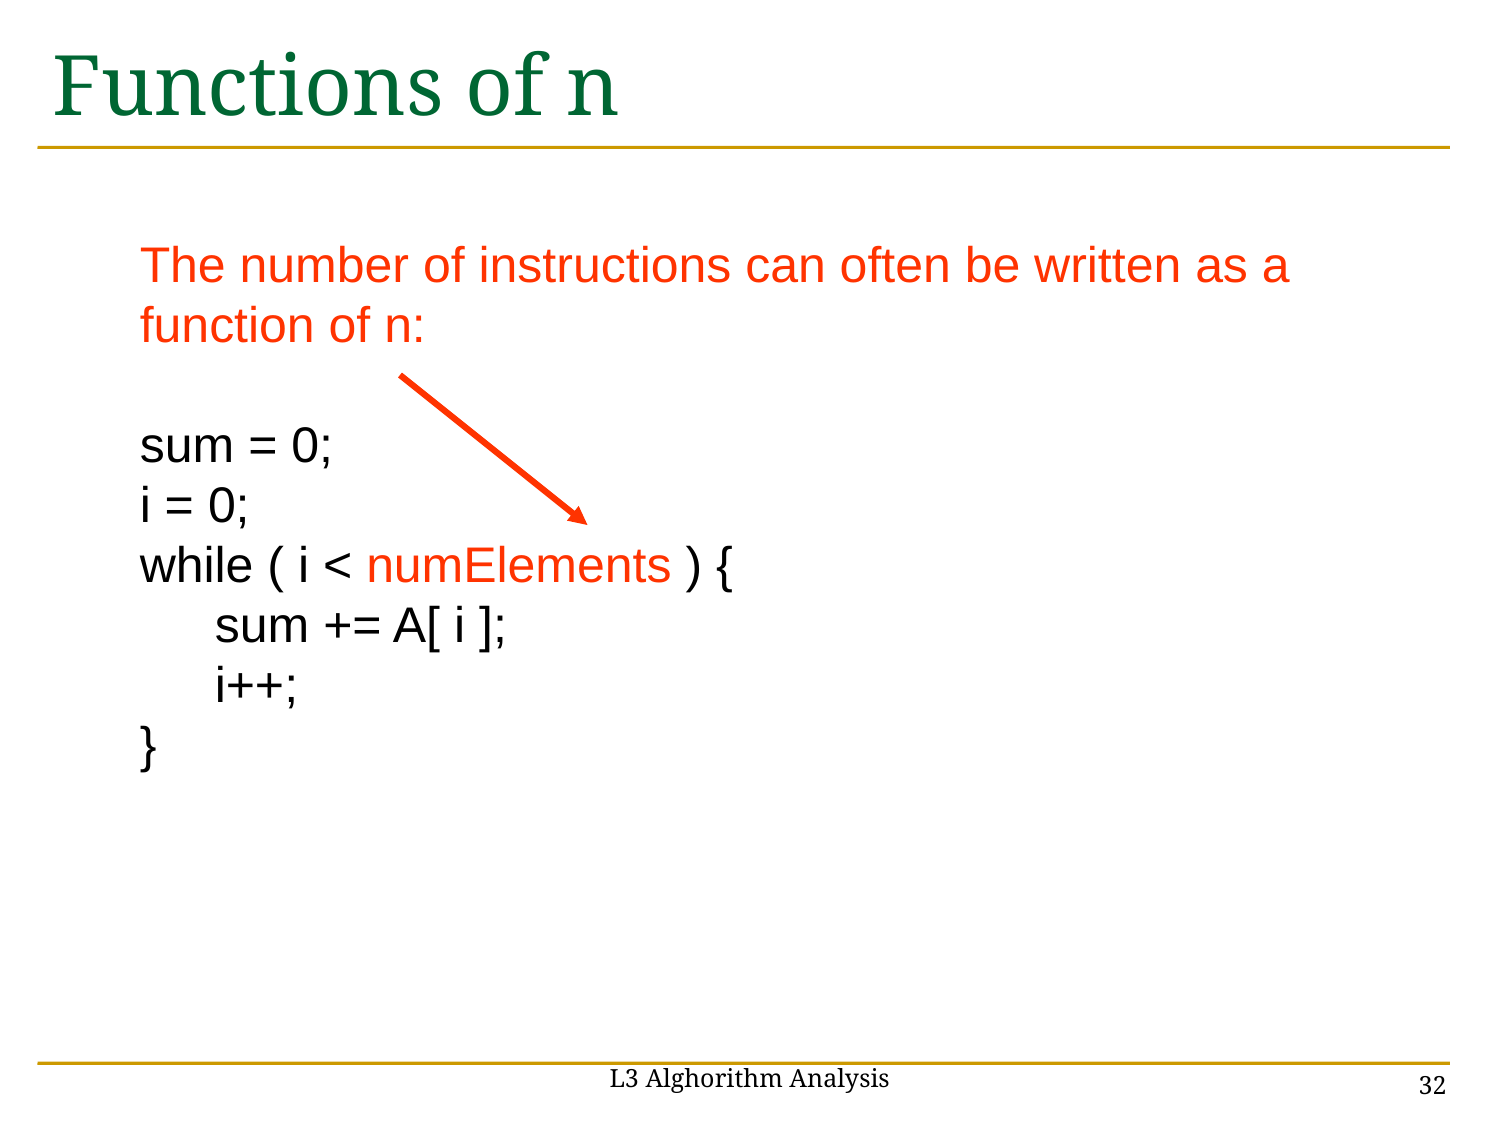

# Functions of n
The number of instructions can often be written as a function of n:
sum = 0;
i = 0;
while ( i < numElements ) {
	sum += A[ i ];
	i++;
}
L3 Alghorithm Analysis